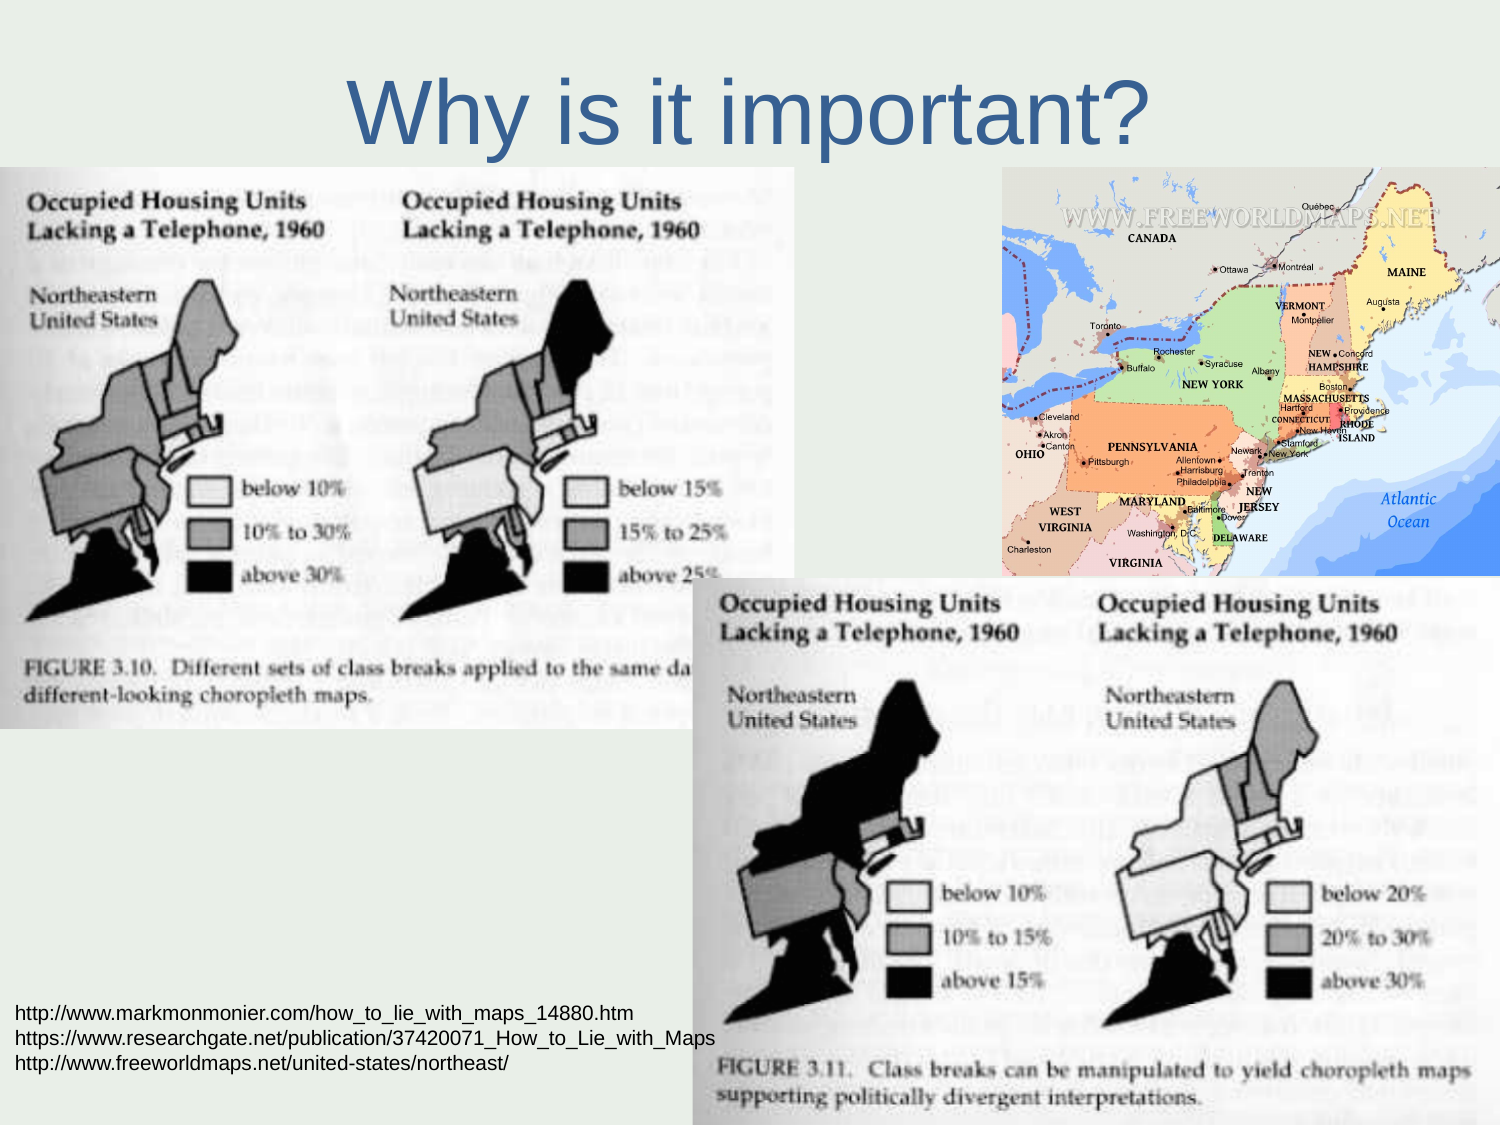

Why is it important?
http://www.markmonmonier.com/how_to_lie_with_maps_14880.htm
https://www.researchgate.net/publication/37420071_How_to_Lie_with_Maps
http://www.freeworldmaps.net/united-states/northeast/